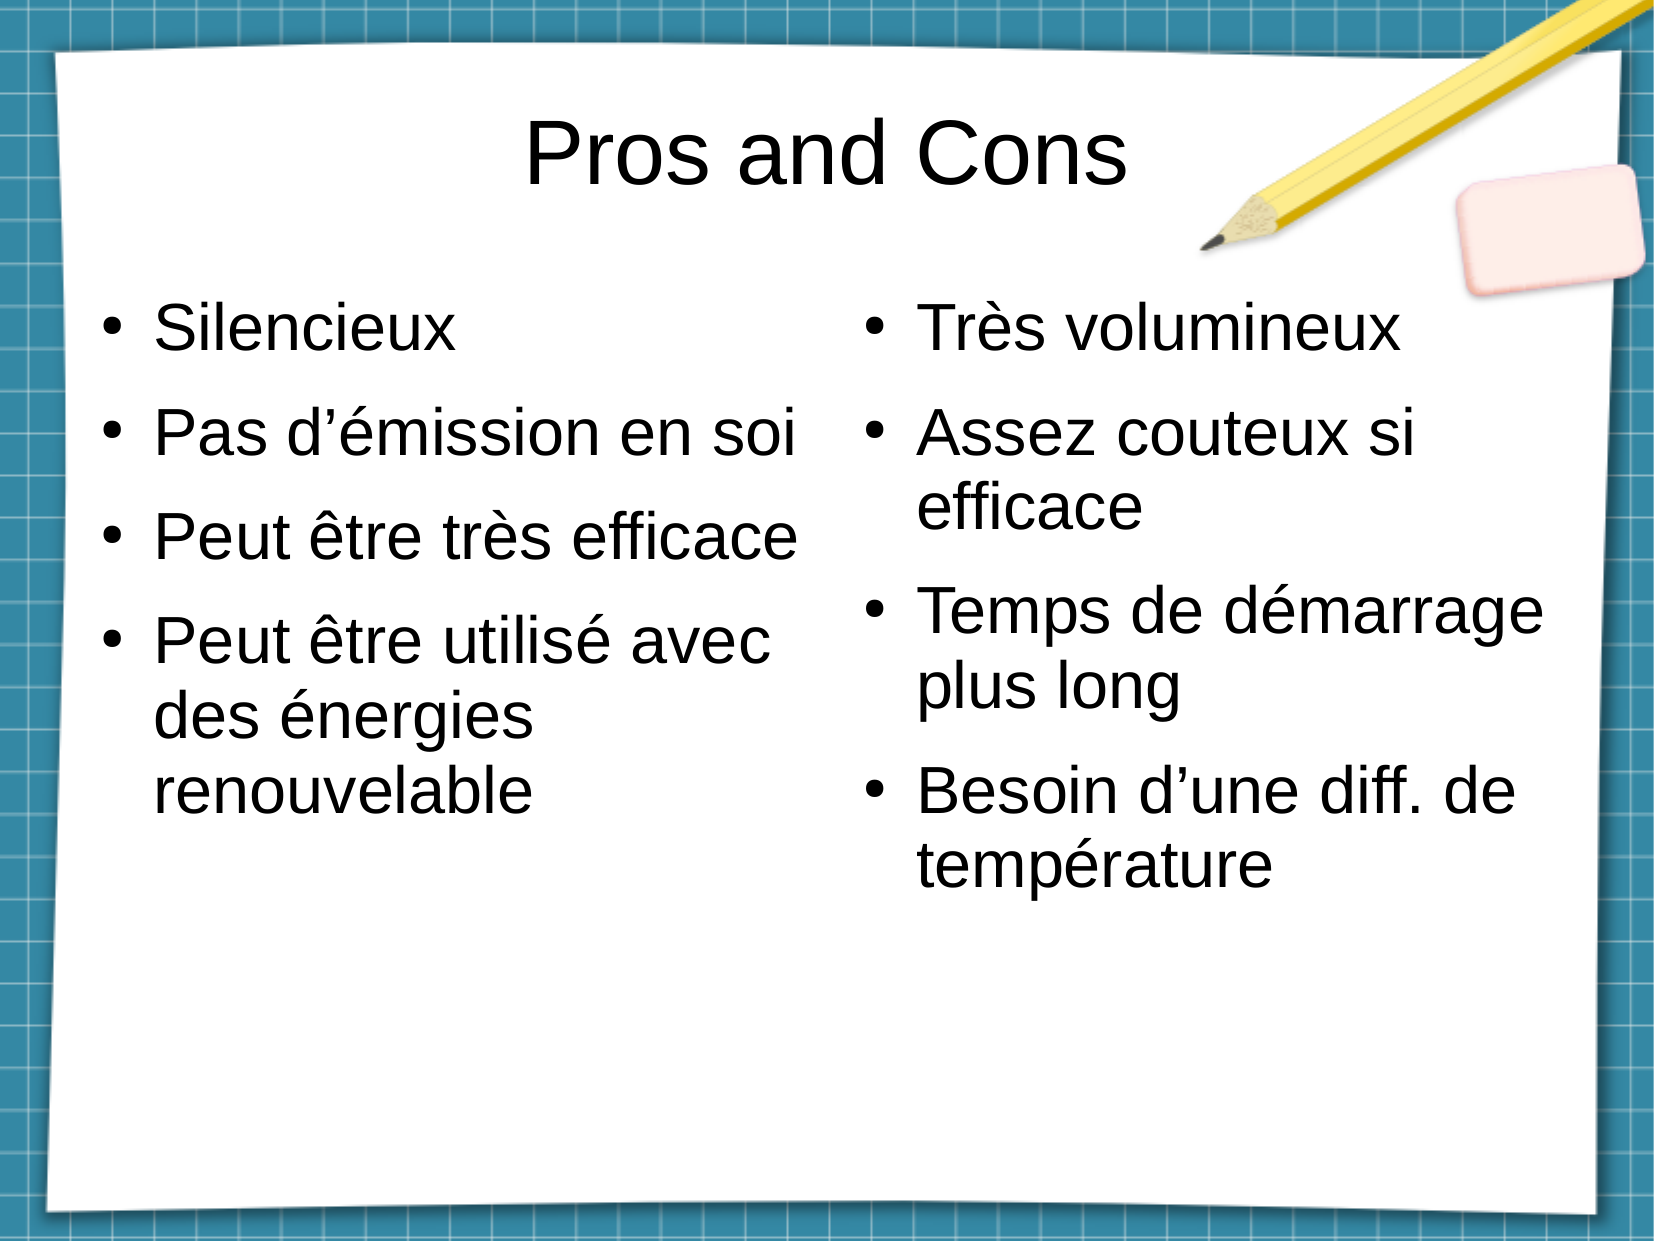

# Pros and Cons
Silencieux
Pas d’émission en soi
Peut être très efficace
Peut être utilisé avec des énergies renouvelable
Très volumineux
Assez couteux si efficace
Temps de démarrage plus long
Besoin d’une diff. de température